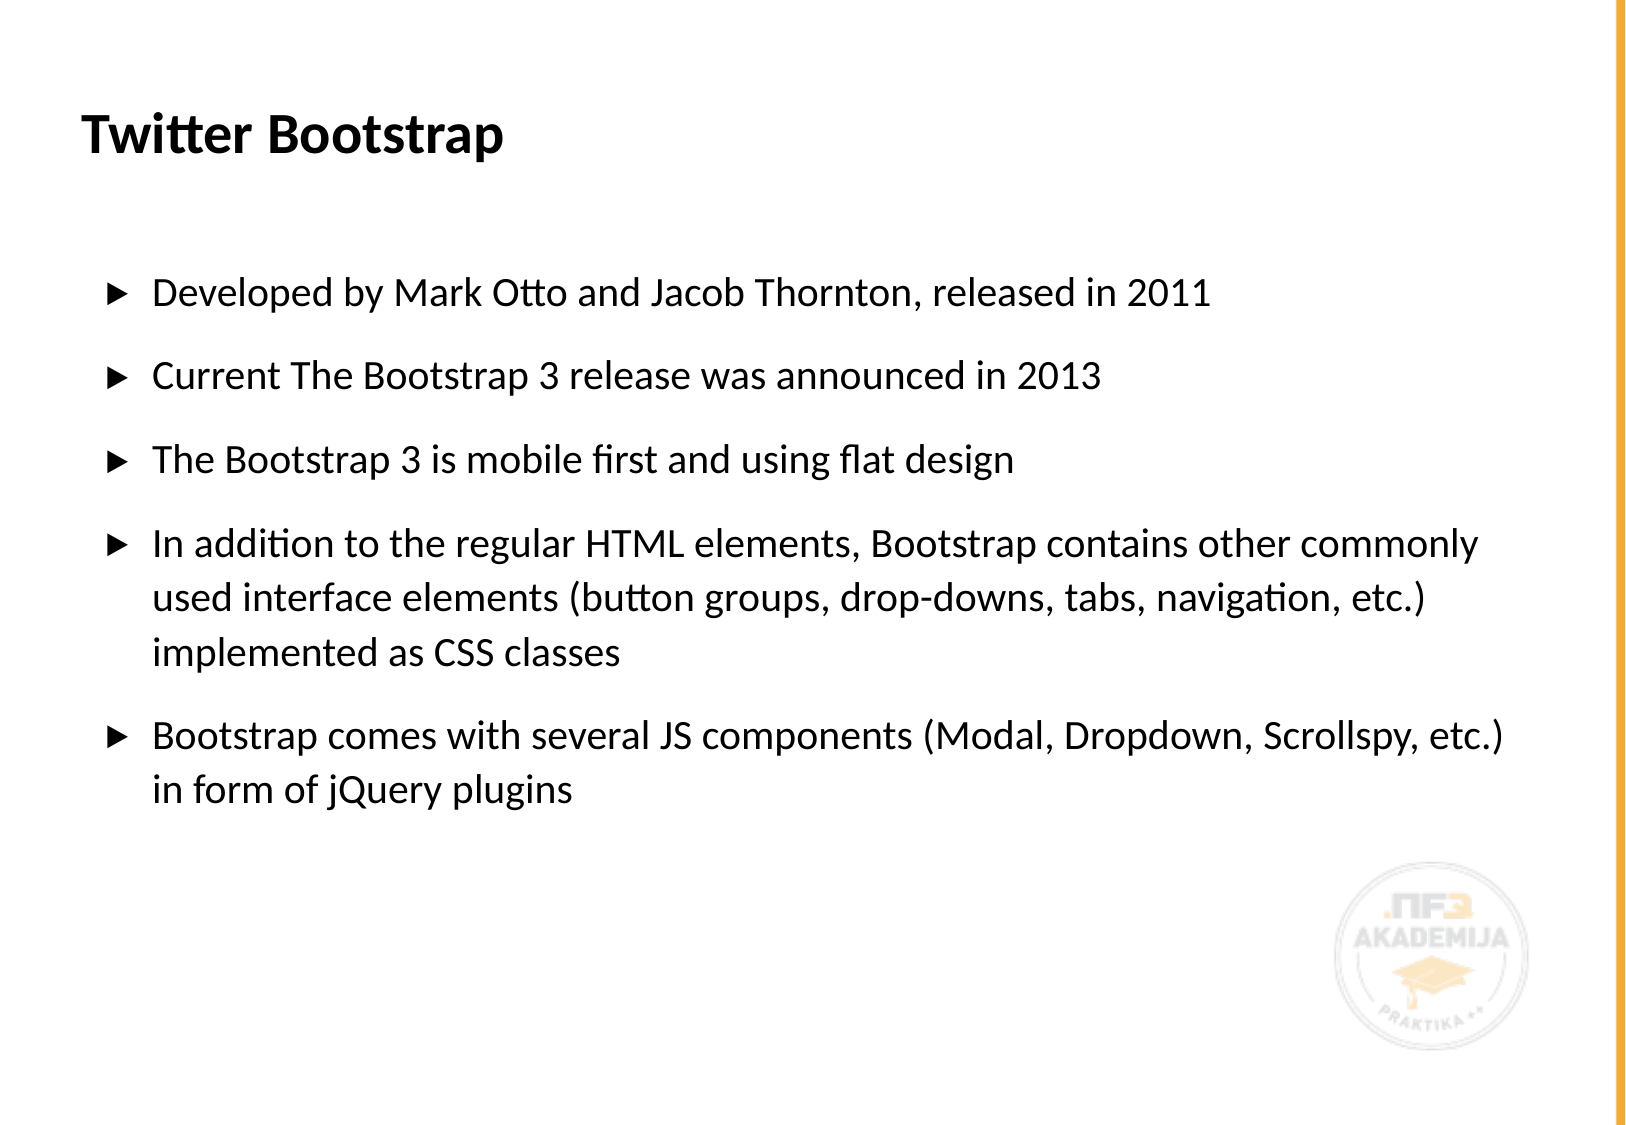

# Twitter Bootstrap
Developed by Mark Otto and Jacob Thornton, released in 2011
Current The Bootstrap 3 release was announced in 2013
The Bootstrap 3 is mobile first and using flat design
In addition to the regular HTML elements, Bootstrap contains other commonly used interface elements (button groups, drop-downs, tabs, navigation, etc.) implemented as CSS classes
Bootstrap comes with several JS components (Modal, Dropdown, Scrollspy, etc.) in form of jQuery plugins